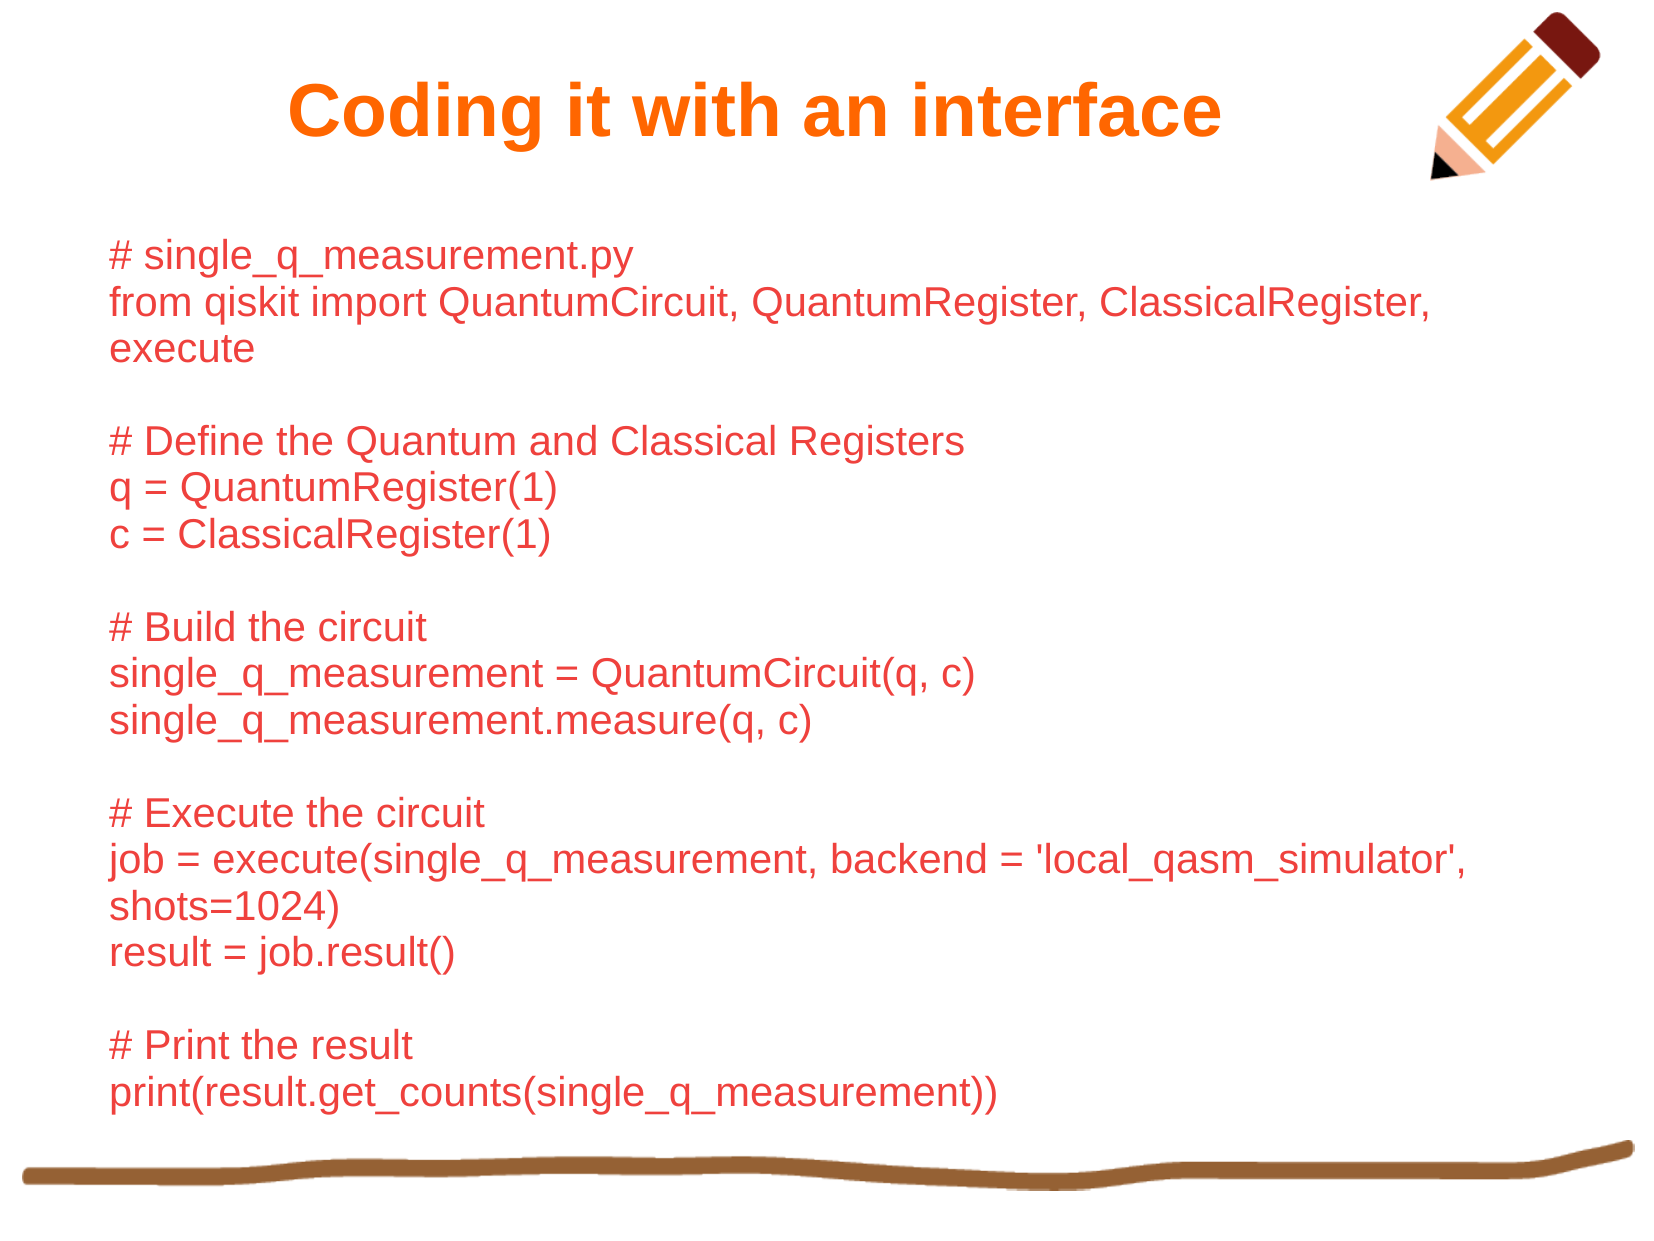

# Coding it with an interface
# single_q_measurement.py
from qiskit import QuantumCircuit, QuantumRegister, ClassicalRegister, execute
# Define the Quantum and Classical Registers
q = QuantumRegister(1)
c = ClassicalRegister(1)
# Build the circuit
single_q_measurement = QuantumCircuit(q, c)
single_q_measurement.measure(q, c)
# Execute the circuit
job = execute(single_q_measurement, backend = 'local_qasm_simulator', shots=1024)
result = job.result()
# Print the result
print(result.get_counts(single_q_measurement))